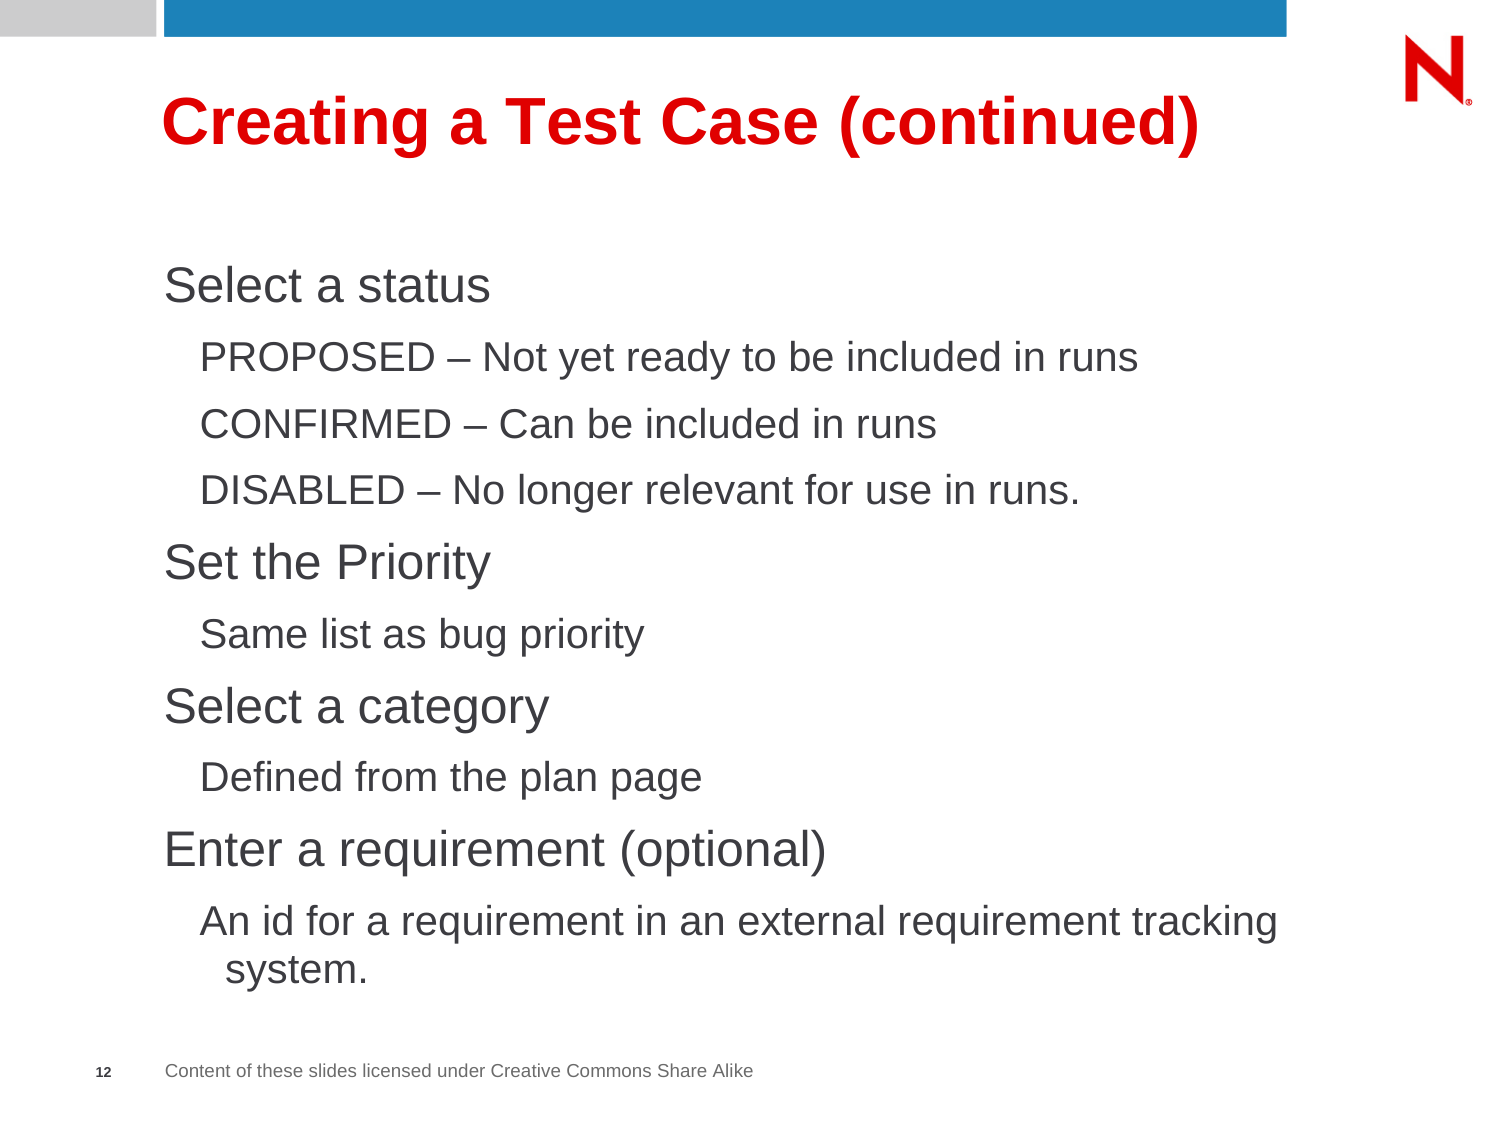

# Creating a Test Case (continued)
Select a status
PROPOSED – Not yet ready to be included in runs
CONFIRMED – Can be included in runs
DISABLED – No longer relevant for use in runs.
Set the Priority
Same list as bug priority
Select a category
Defined from the plan page
Enter a requirement (optional)
An id for a requirement in an external requirement tracking system.